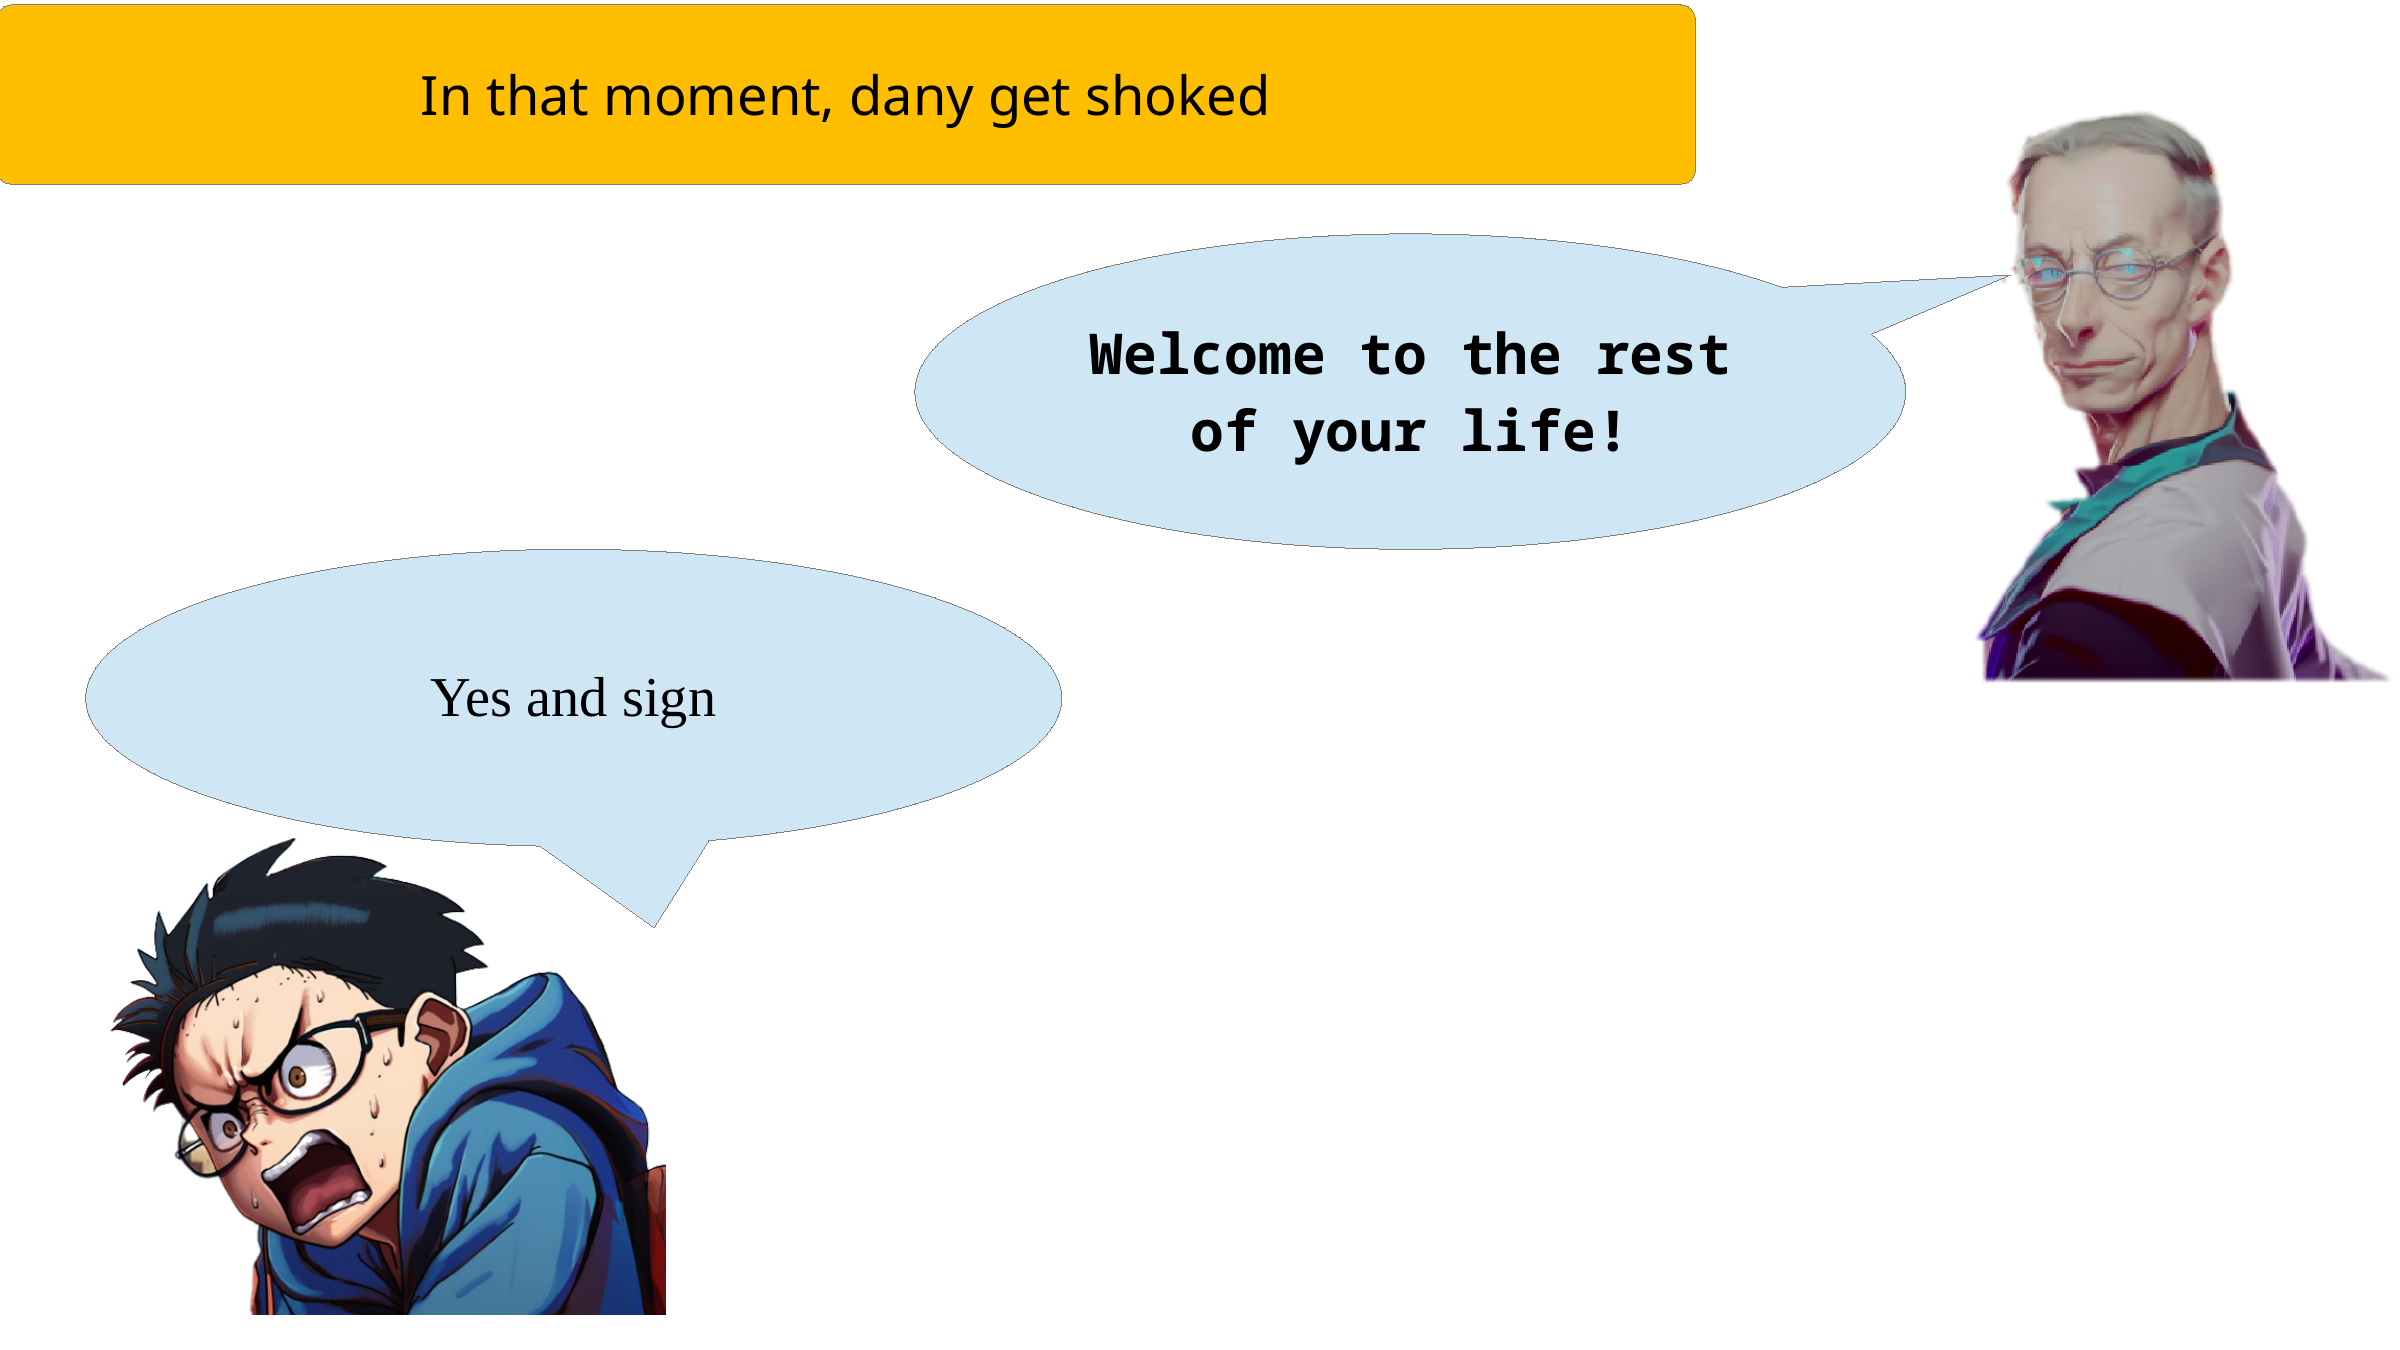

In that moment, dany get shoked
Welcome to the rest
 of your life!
Yes and sign
and sees an aura of sculls with piercieng eyes overing on top of Mortis head.